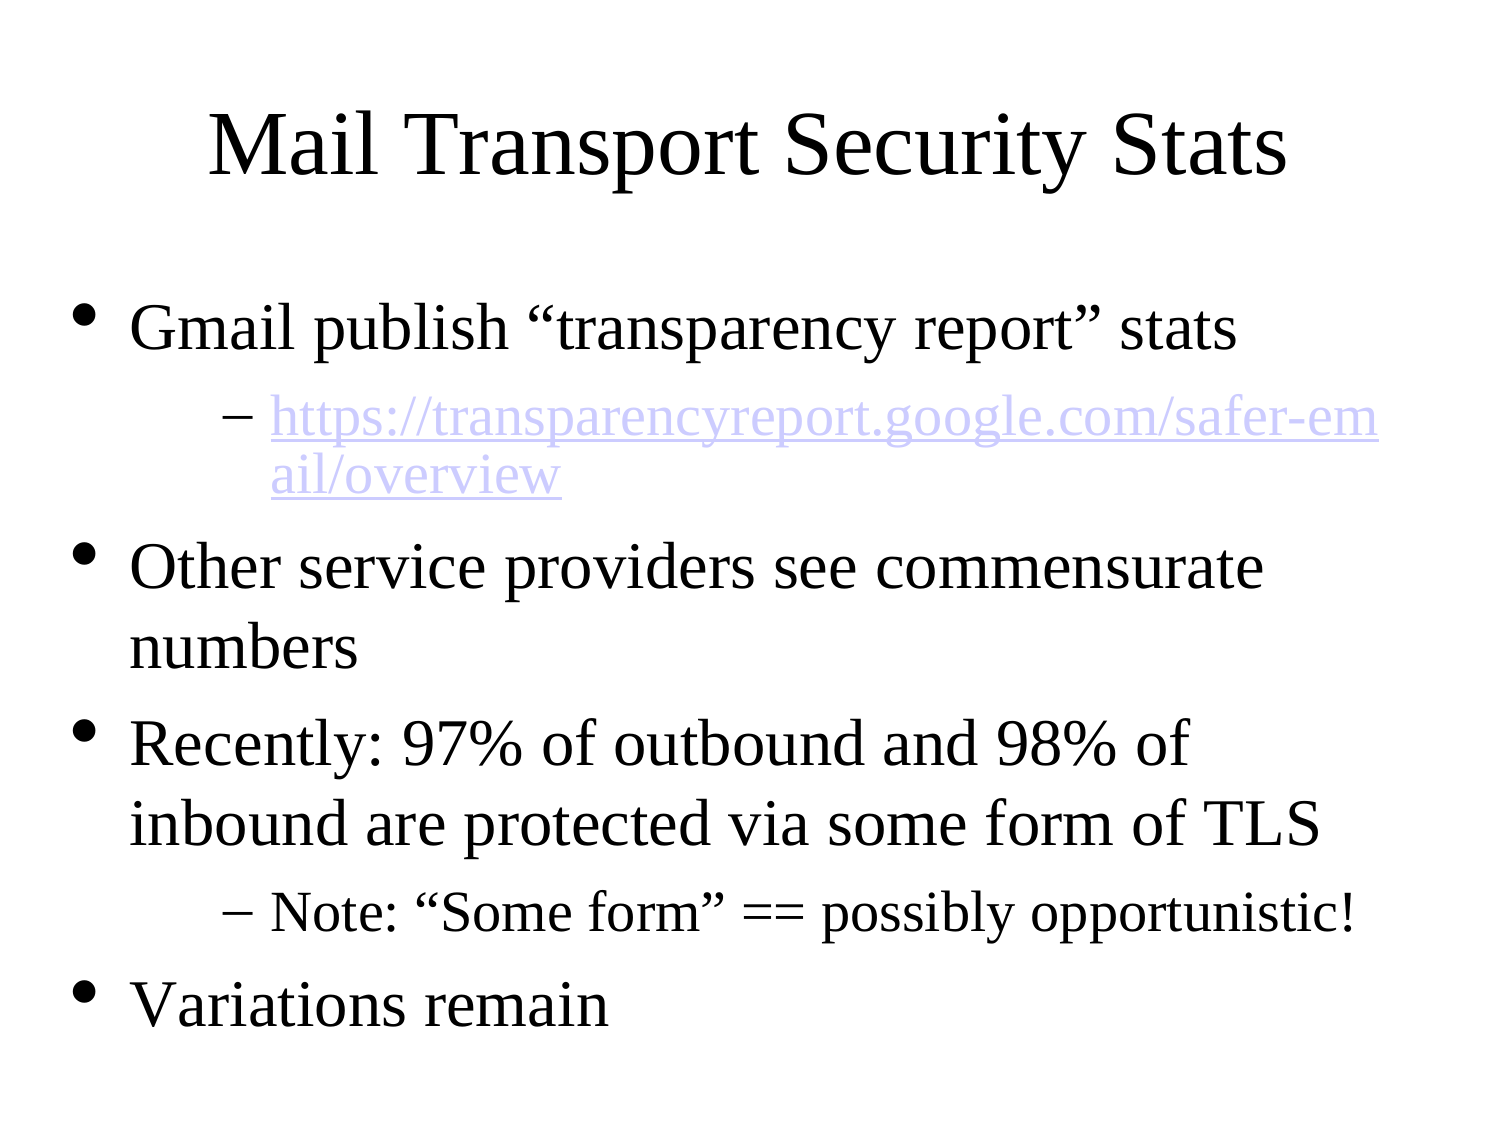

# Mail Transport Security Stats
Gmail publish “transparency report” stats
https://transparencyreport.google.com/safer-email/overview
Other service providers see commensurate numbers
Recently: 97% of outbound and 98% of inbound are protected via some form of TLS
Note: “Some form” == possibly opportunistic!
Variations remain